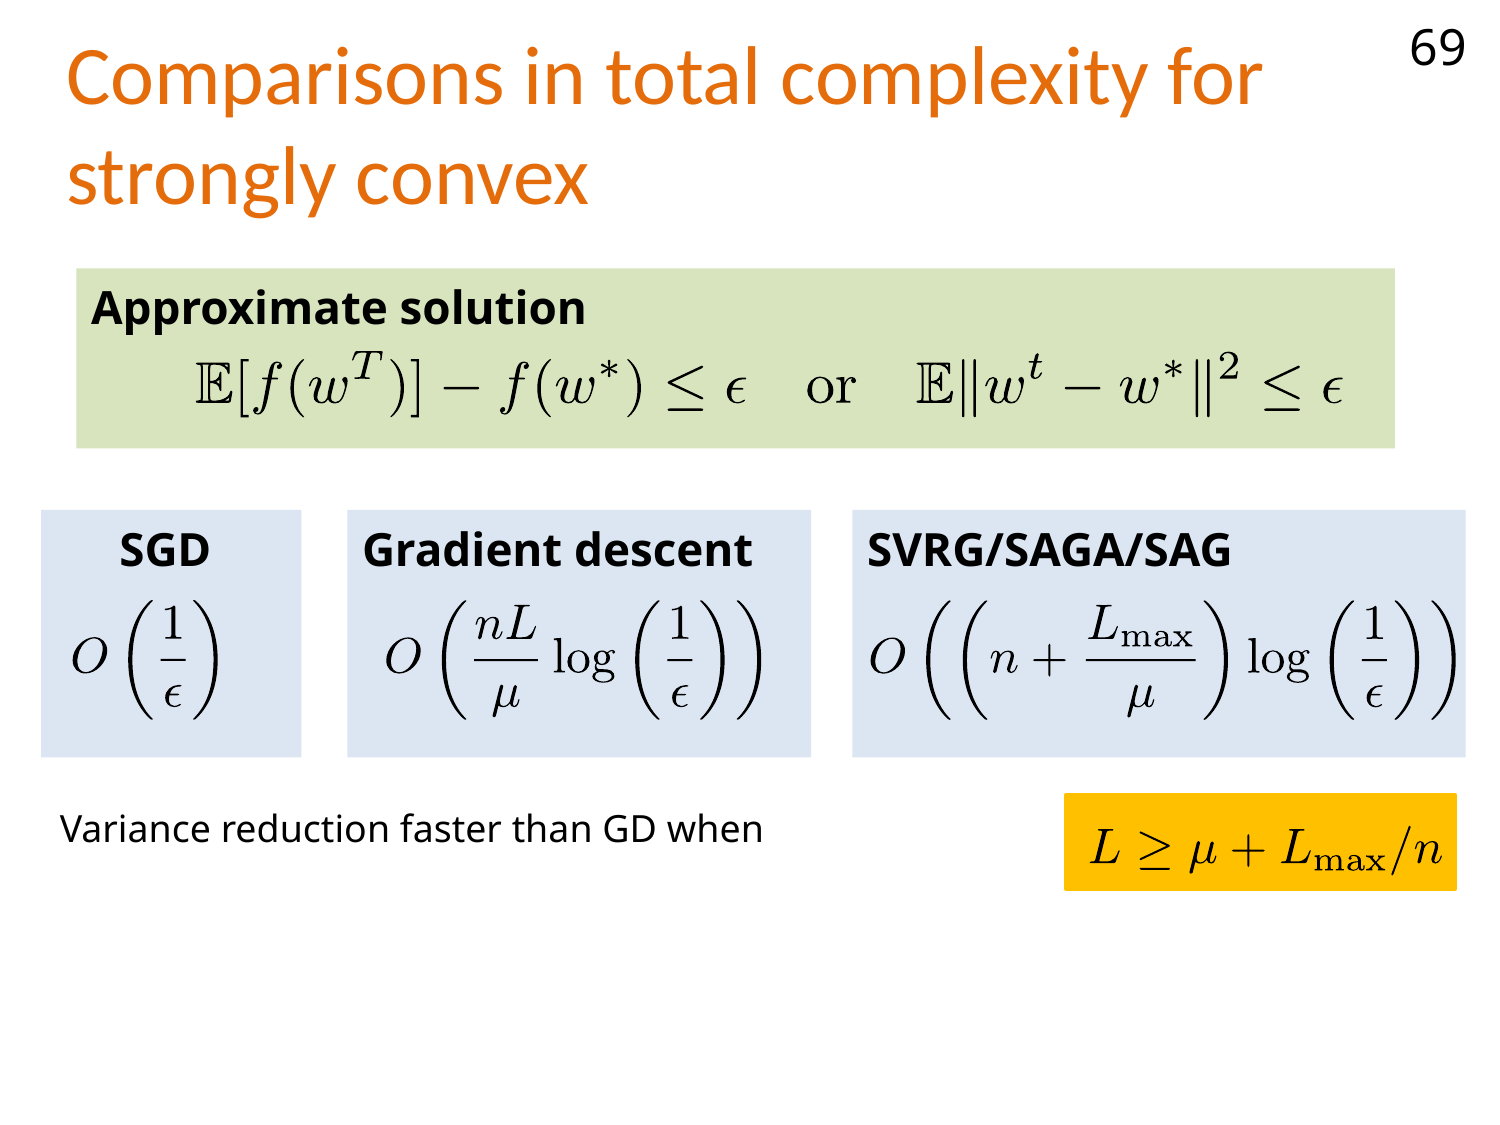

Comparisons in total complexity for strongly convex
Approximate solution
SGD
Gradient descent
SVRG/SAGA/SAG
Variance reduction faster than GD when